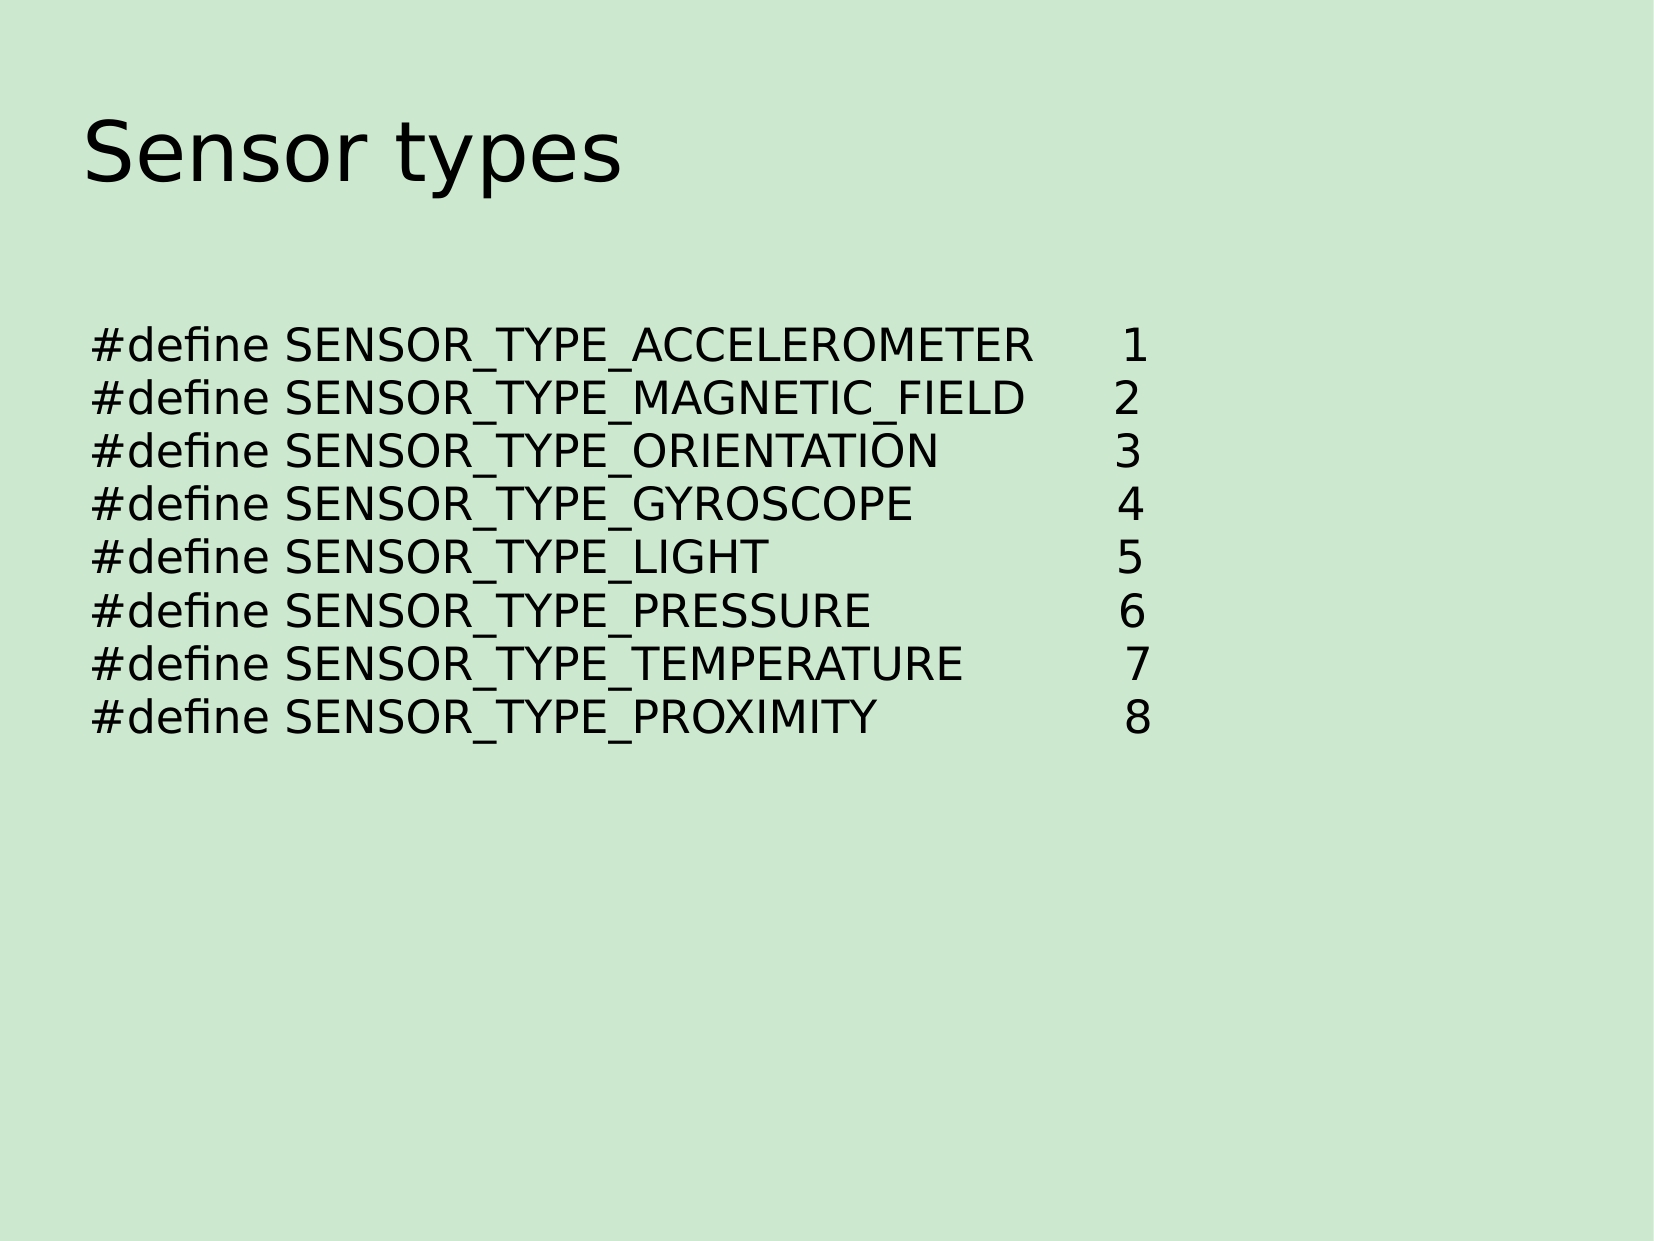

Sensor types
# #define SENSOR_TYPE_ACCELEROMETER 1
#define SENSOR_TYPE_MAGNETIC_FIELD 2
#define SENSOR_TYPE_ORIENTATION 3
#define SENSOR_TYPE_GYROSCOPE 4
#define SENSOR_TYPE_LIGHT 5
#define SENSOR_TYPE_PRESSURE 6
#define SENSOR_TYPE_TEMPERATURE 7
#define SENSOR_TYPE_PROXIMITY 8